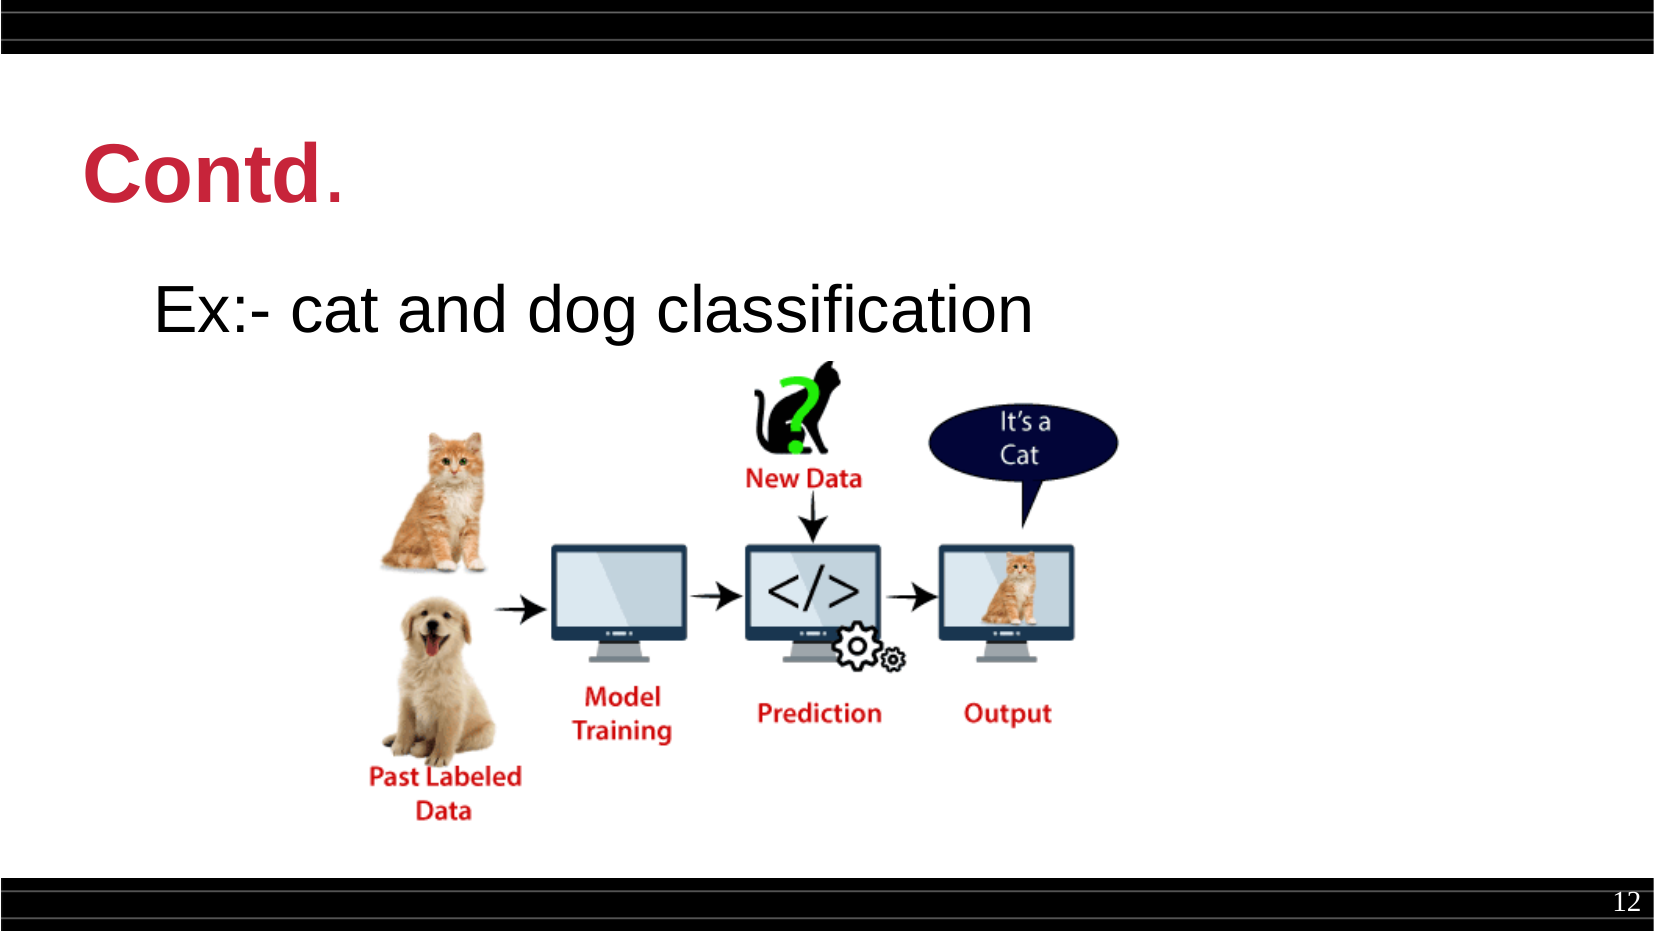

# Contd.
Ex:- cat and dog classification